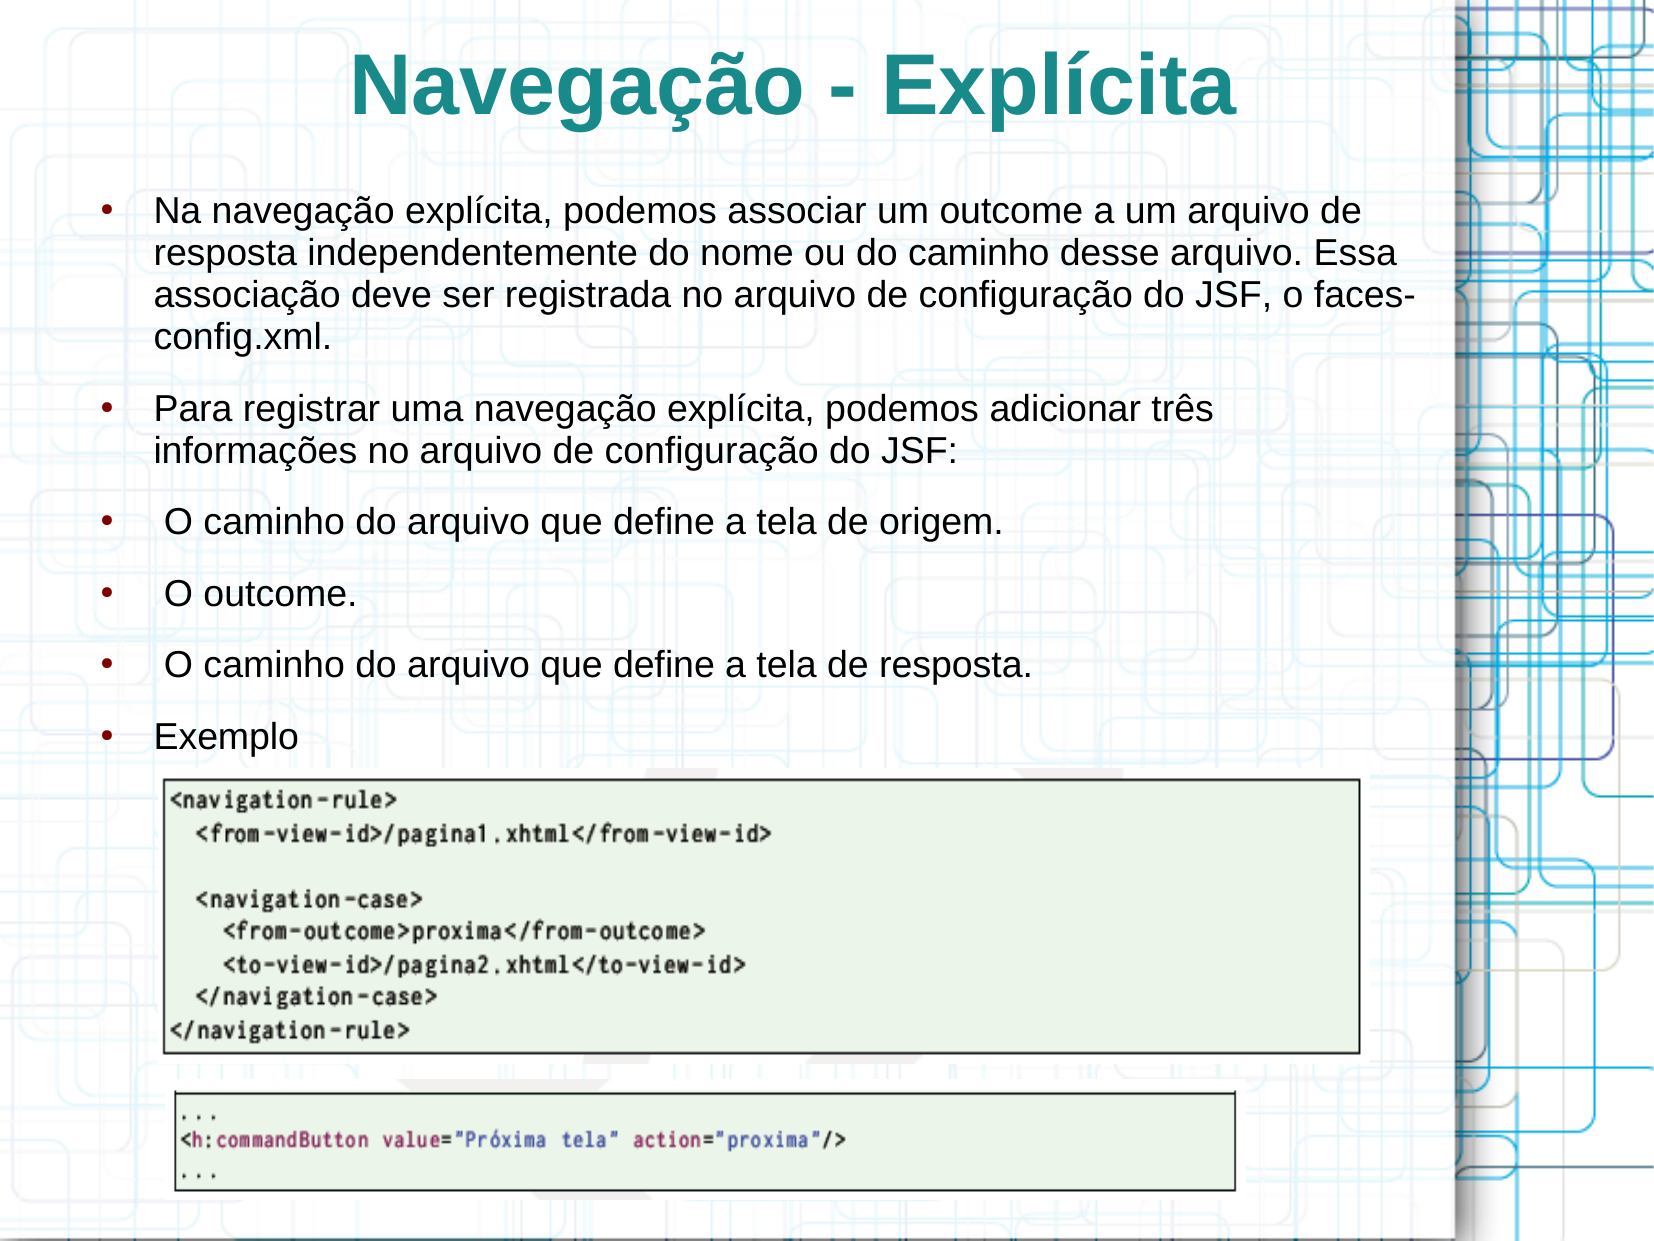

Navegação - Explícita
Na navegação explícita, podemos associar um outcome a um arquivo de resposta independentemente do nome ou do caminho desse arquivo. Essa associação deve ser registrada no arquivo de configuração do JSF, o faces-config.xml.
Para registrar uma navegação explícita, podemos adicionar três informações no arquivo de configuração do JSF:
 O caminho do arquivo que define a tela de origem.
 O outcome.
 O caminho do arquivo que define a tela de resposta.
Exemplo
#